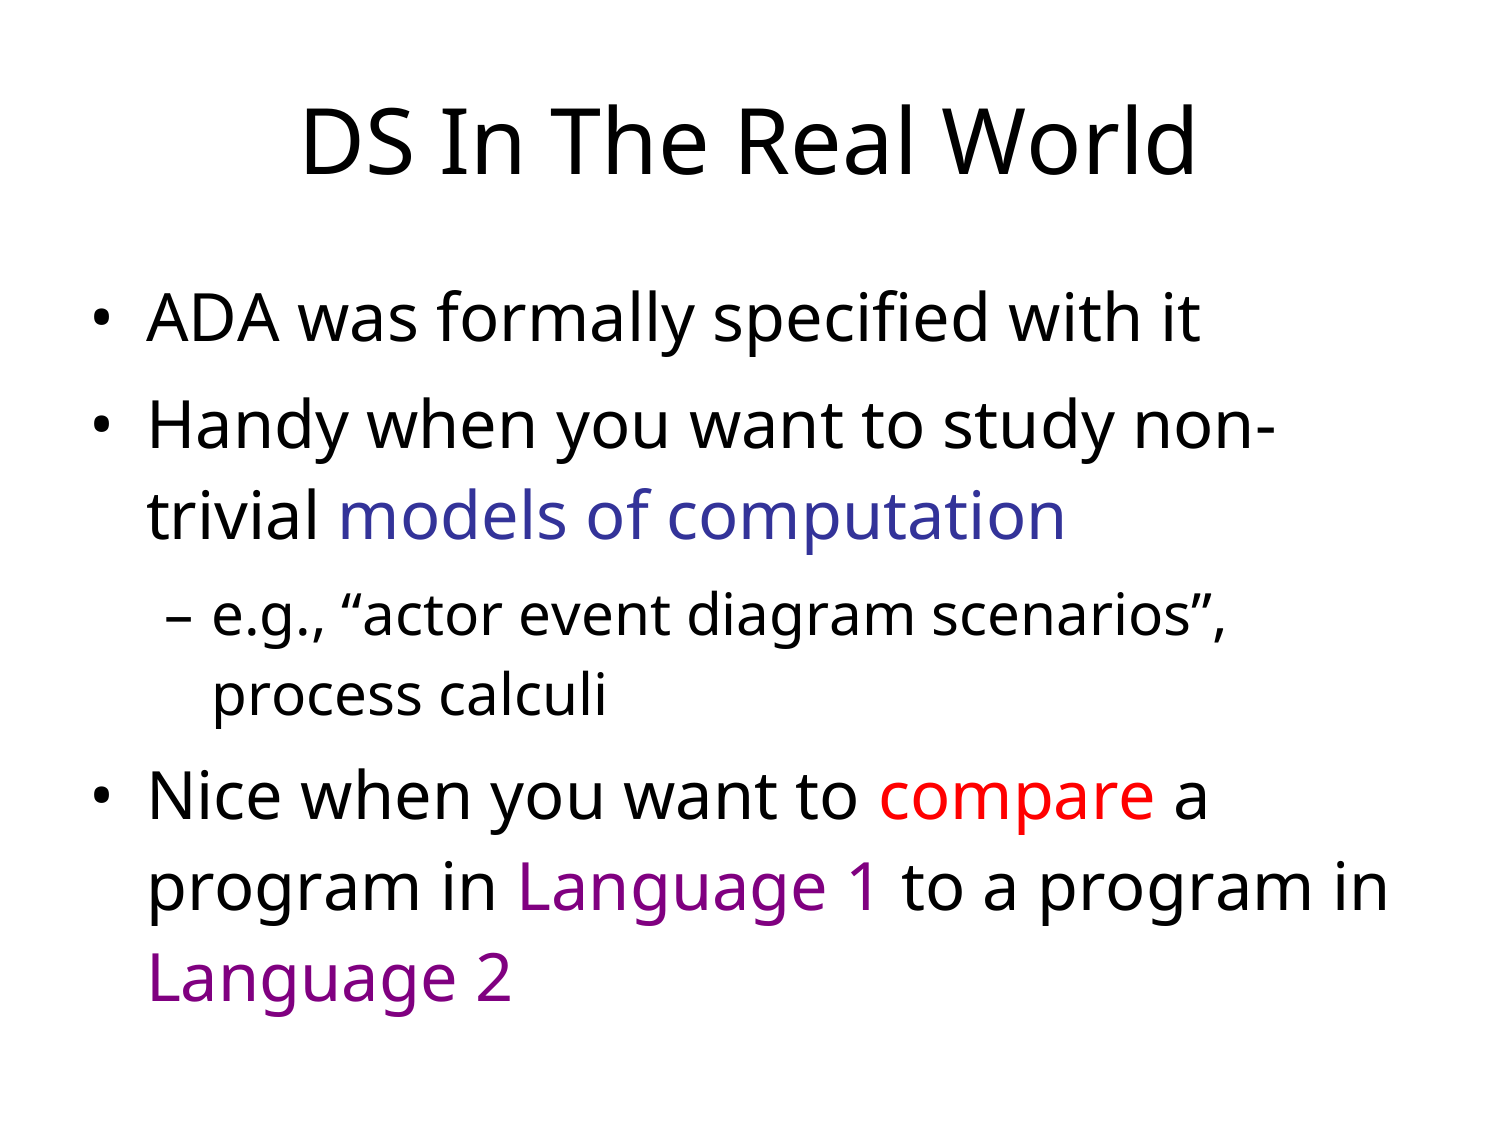

# DS In The Real World
ADA was formally specified with it
Handy when you want to study non-trivial models of computation
e.g., “actor event diagram scenarios”, process calculi
Nice when you want to compare a program in Language 1 to a program in Language 2